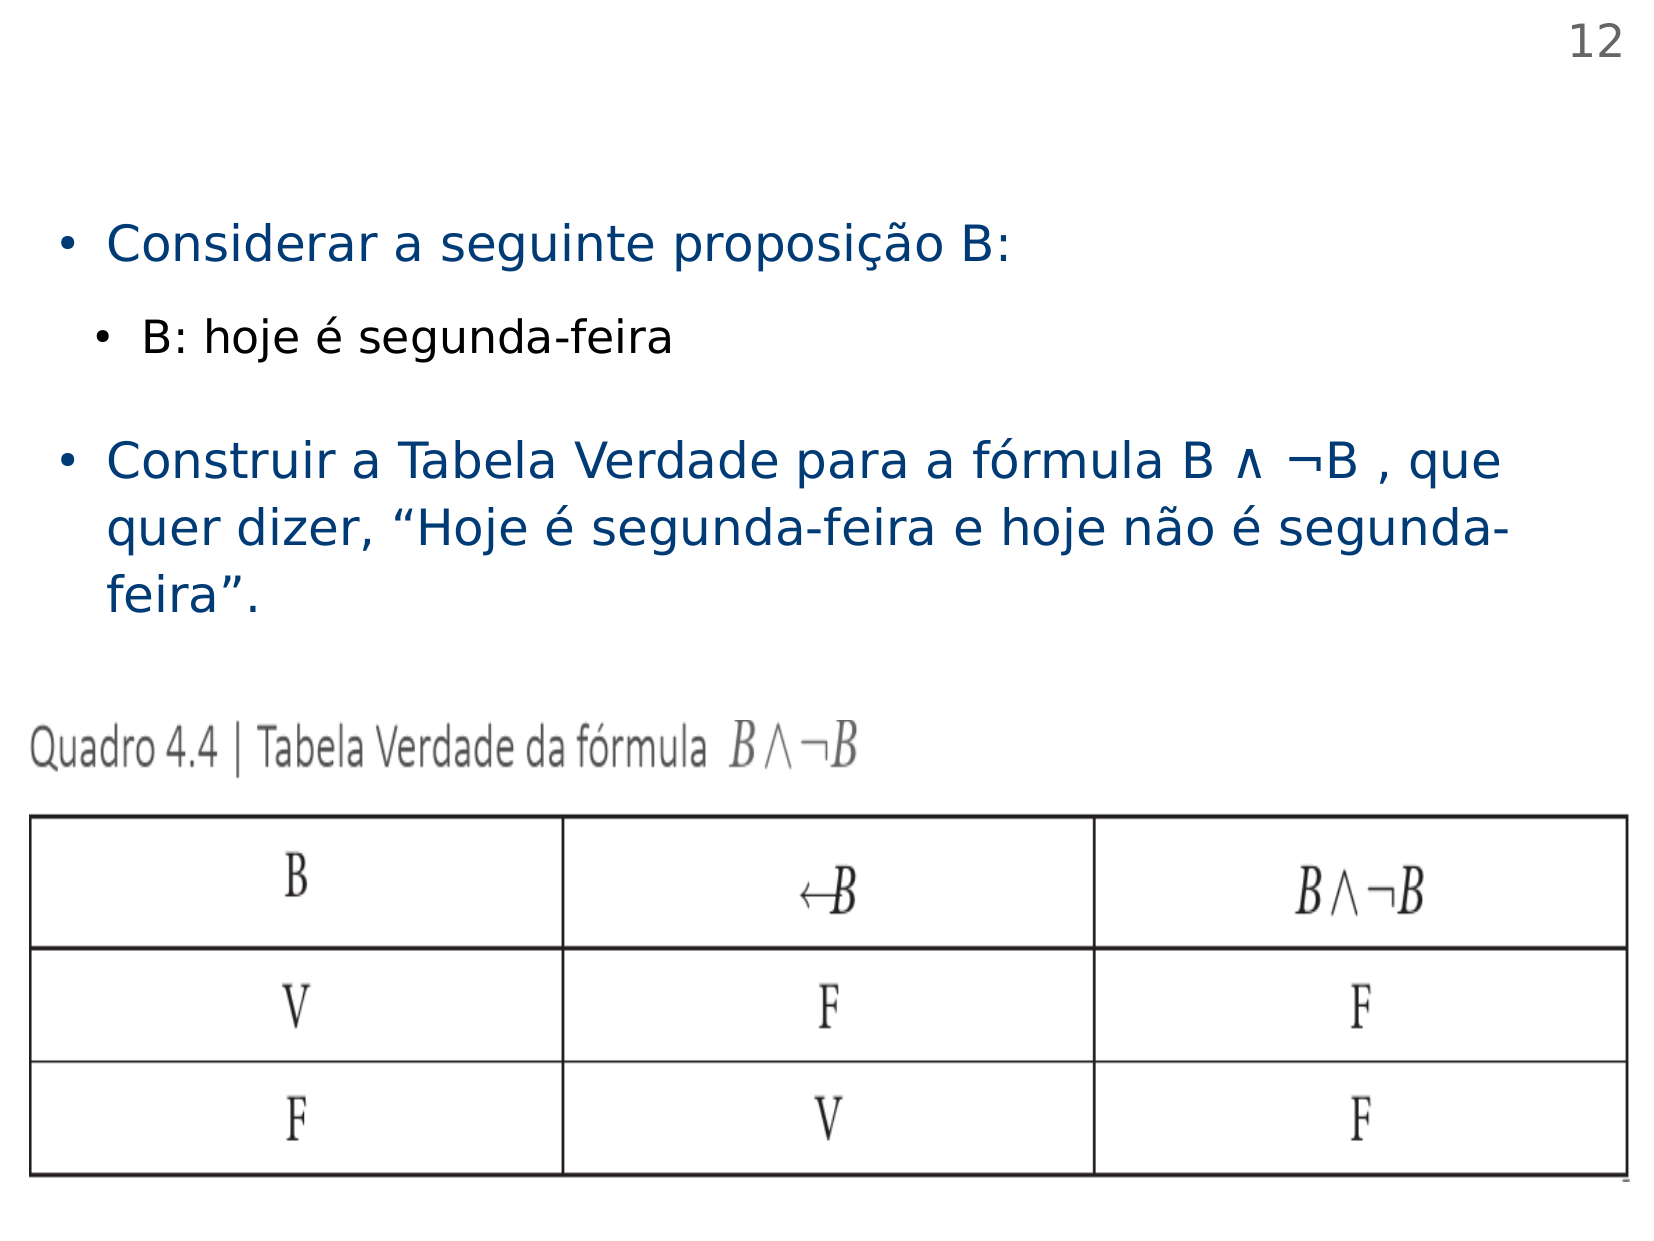

12
#
Considerar a seguinte proposição B:
B: hoje é segunda-feira
Construir a Tabela Verdade para a fórmula B ∧ ¬B , que quer dizer, “Hoje é segunda-feira e hoje não é segunda-feira”.